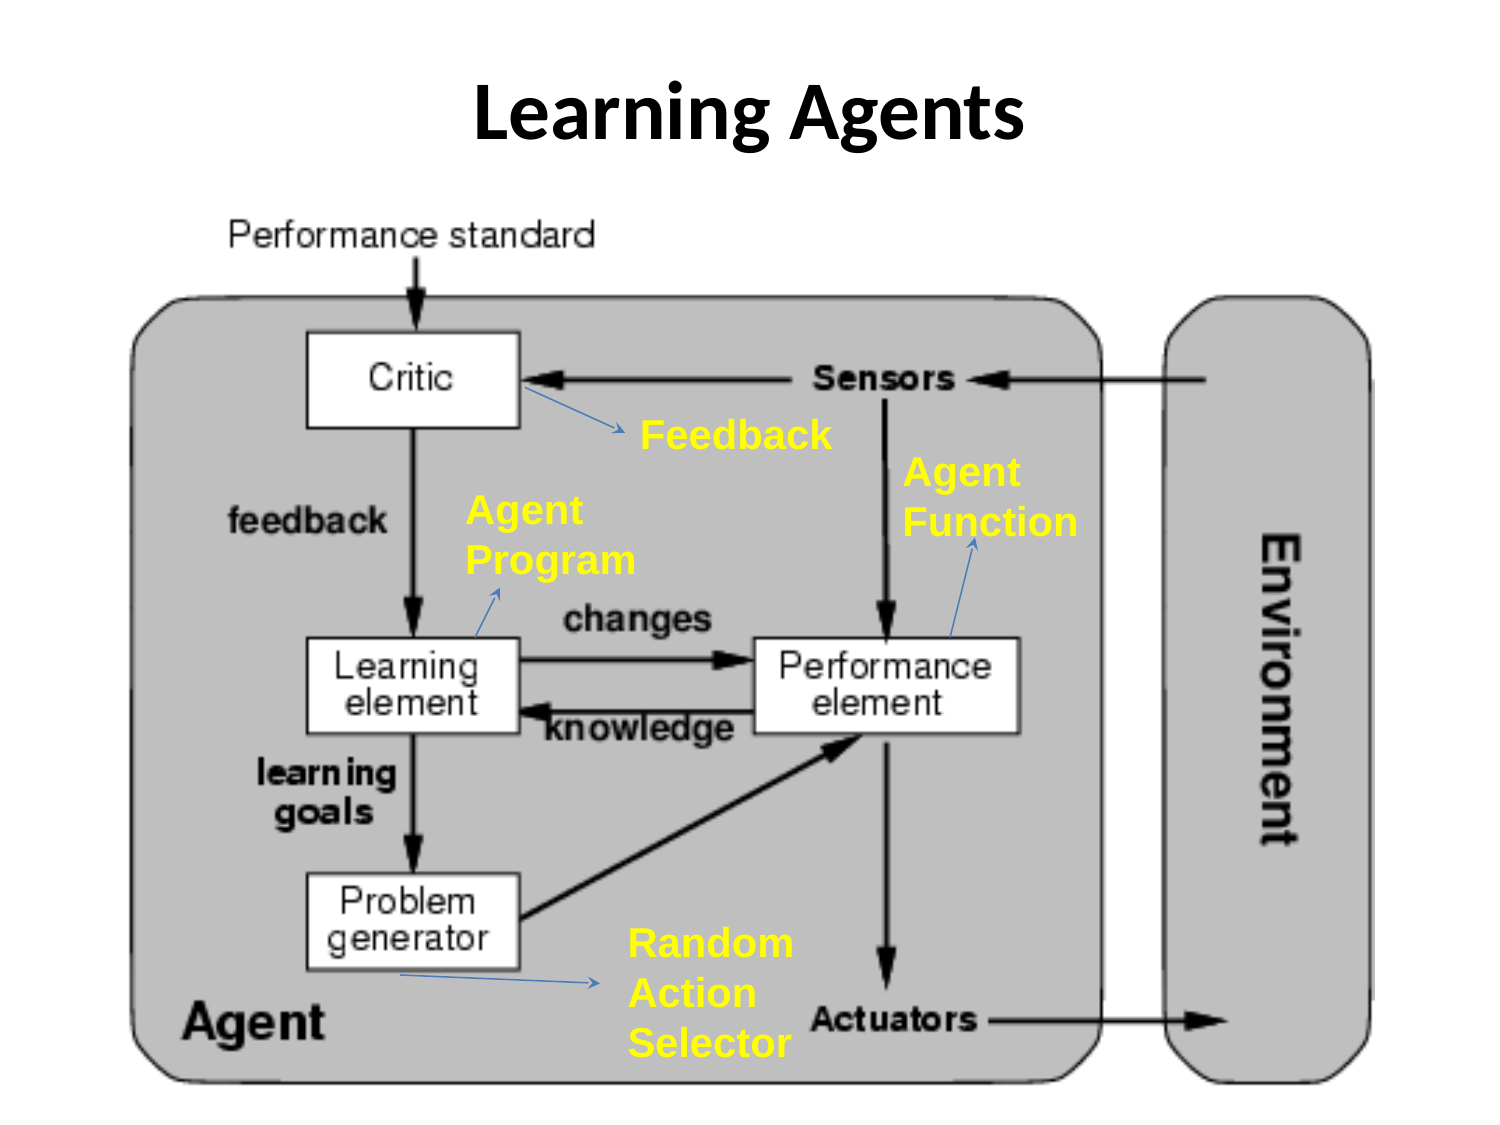

# Learning Agents
Feedback
Agent
Function
Agent
Program
Random Action Selector